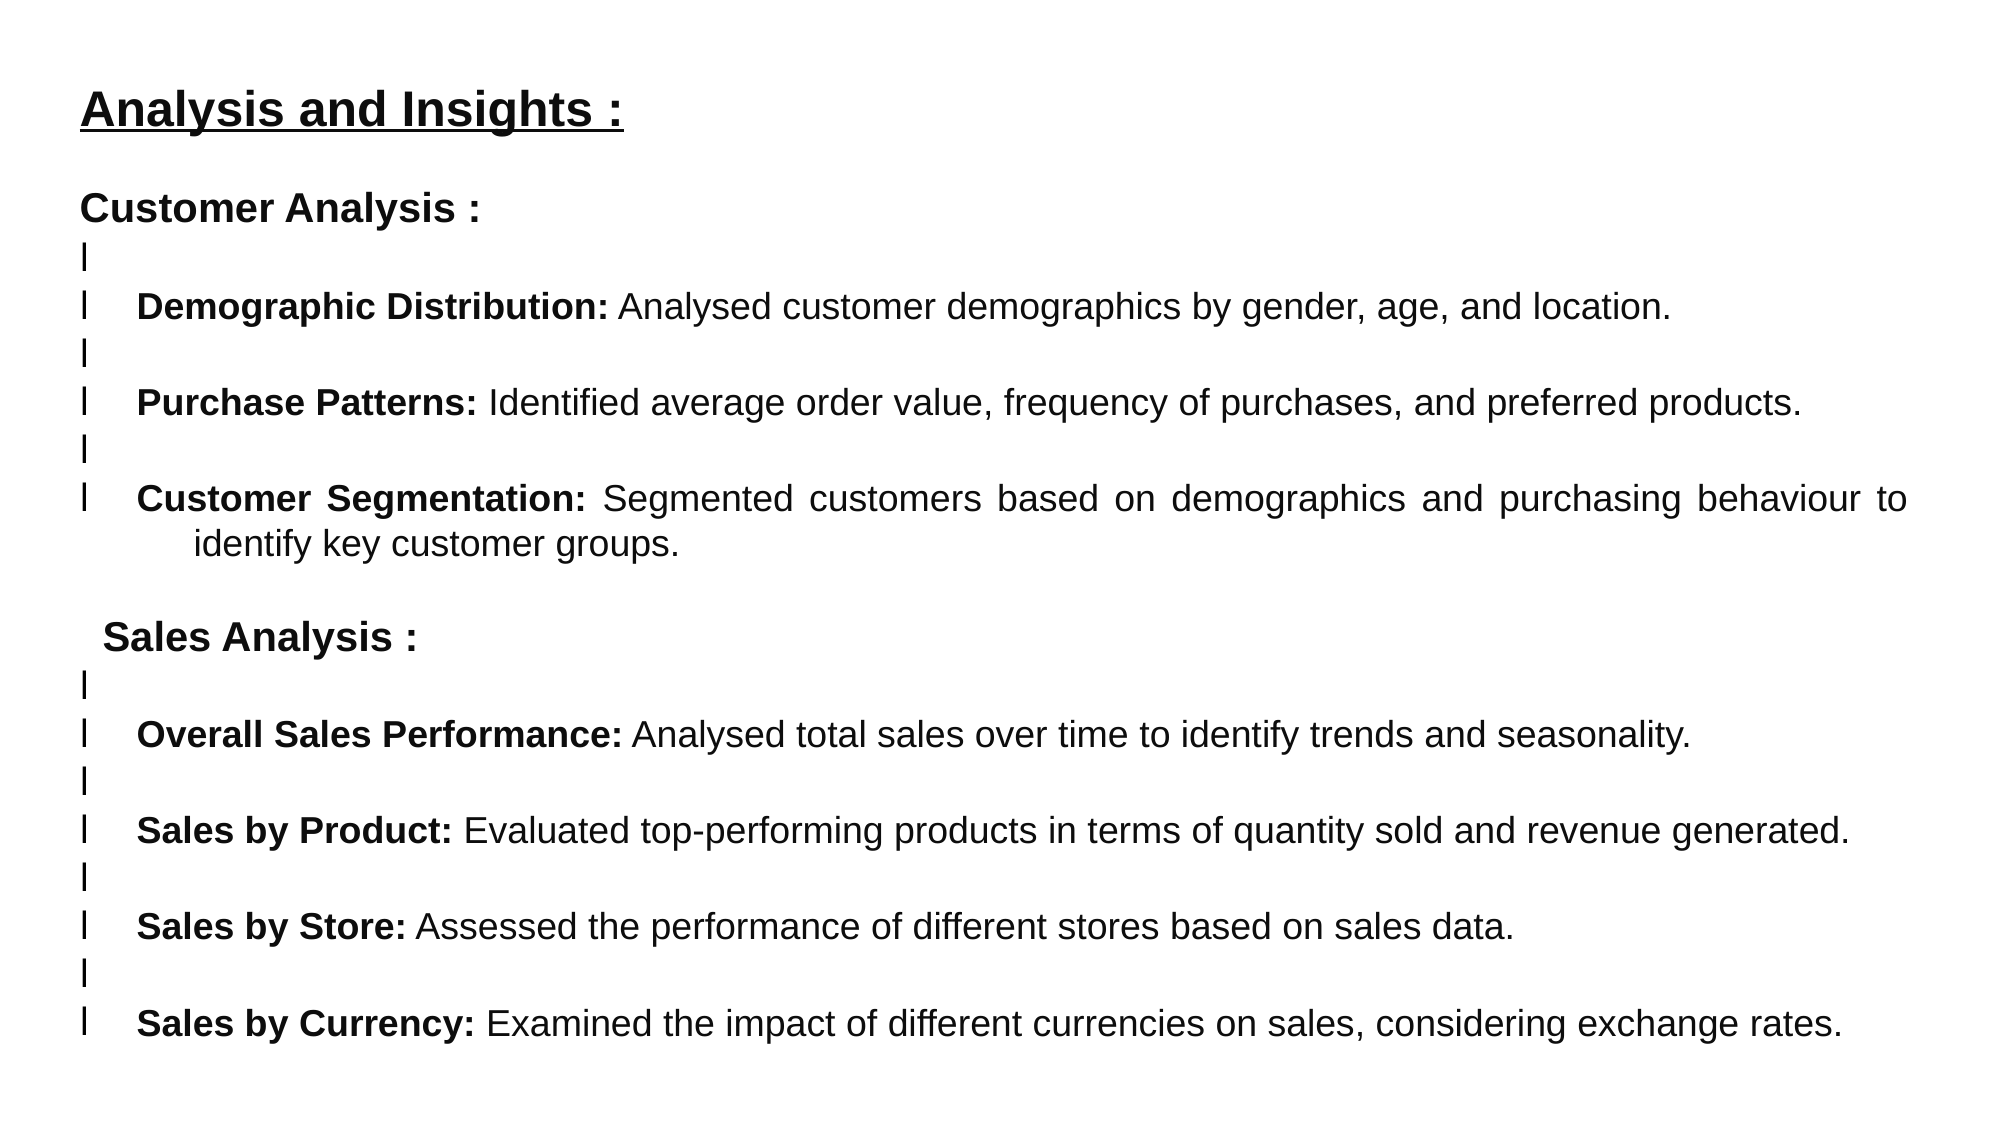

Analysis and Insights :
Customer Analysis :
Demographic Distribution: Analysed customer demographics by gender, age, and location.
Purchase Patterns: Identified average order value, frequency of purchases, and preferred products.
Customer Segmentation: Segmented customers based on demographics and purchasing behaviour to identify key customer groups.
 Sales Analysis :
Overall Sales Performance: Analysed total sales over time to identify trends and seasonality.
Sales by Product: Evaluated top-performing products in terms of quantity sold and revenue generated.
Sales by Store: Assessed the performance of different stores based on sales data.
Sales by Currency: Examined the impact of different currencies on sales, considering exchange rates.